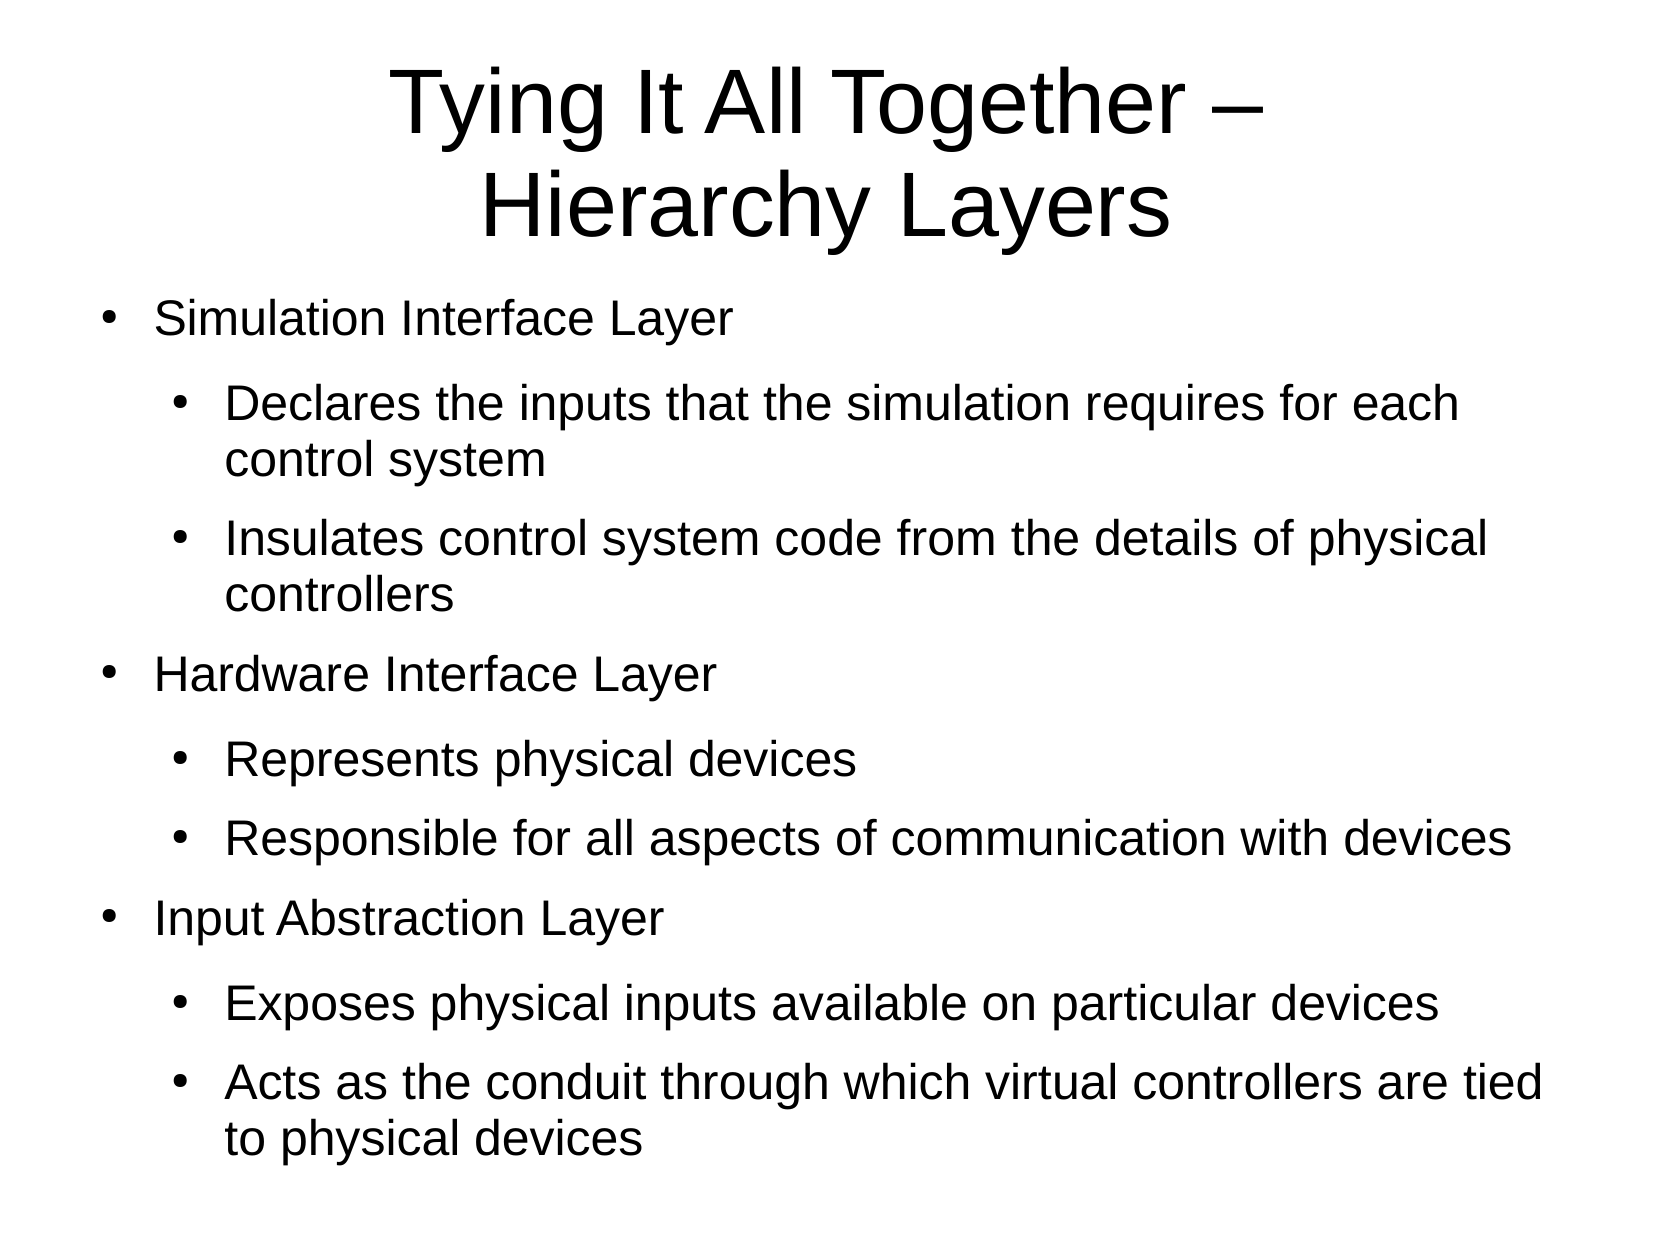

# Tying It All Together – Hierarchy Layers
Simulation Interface Layer
Declares the inputs that the simulation requires for each control system
Insulates control system code from the details of physical controllers
Hardware Interface Layer
Represents physical devices
Responsible for all aspects of communication with devices
Input Abstraction Layer
Exposes physical inputs available on particular devices
Acts as the conduit through which virtual controllers are tied to physical devices